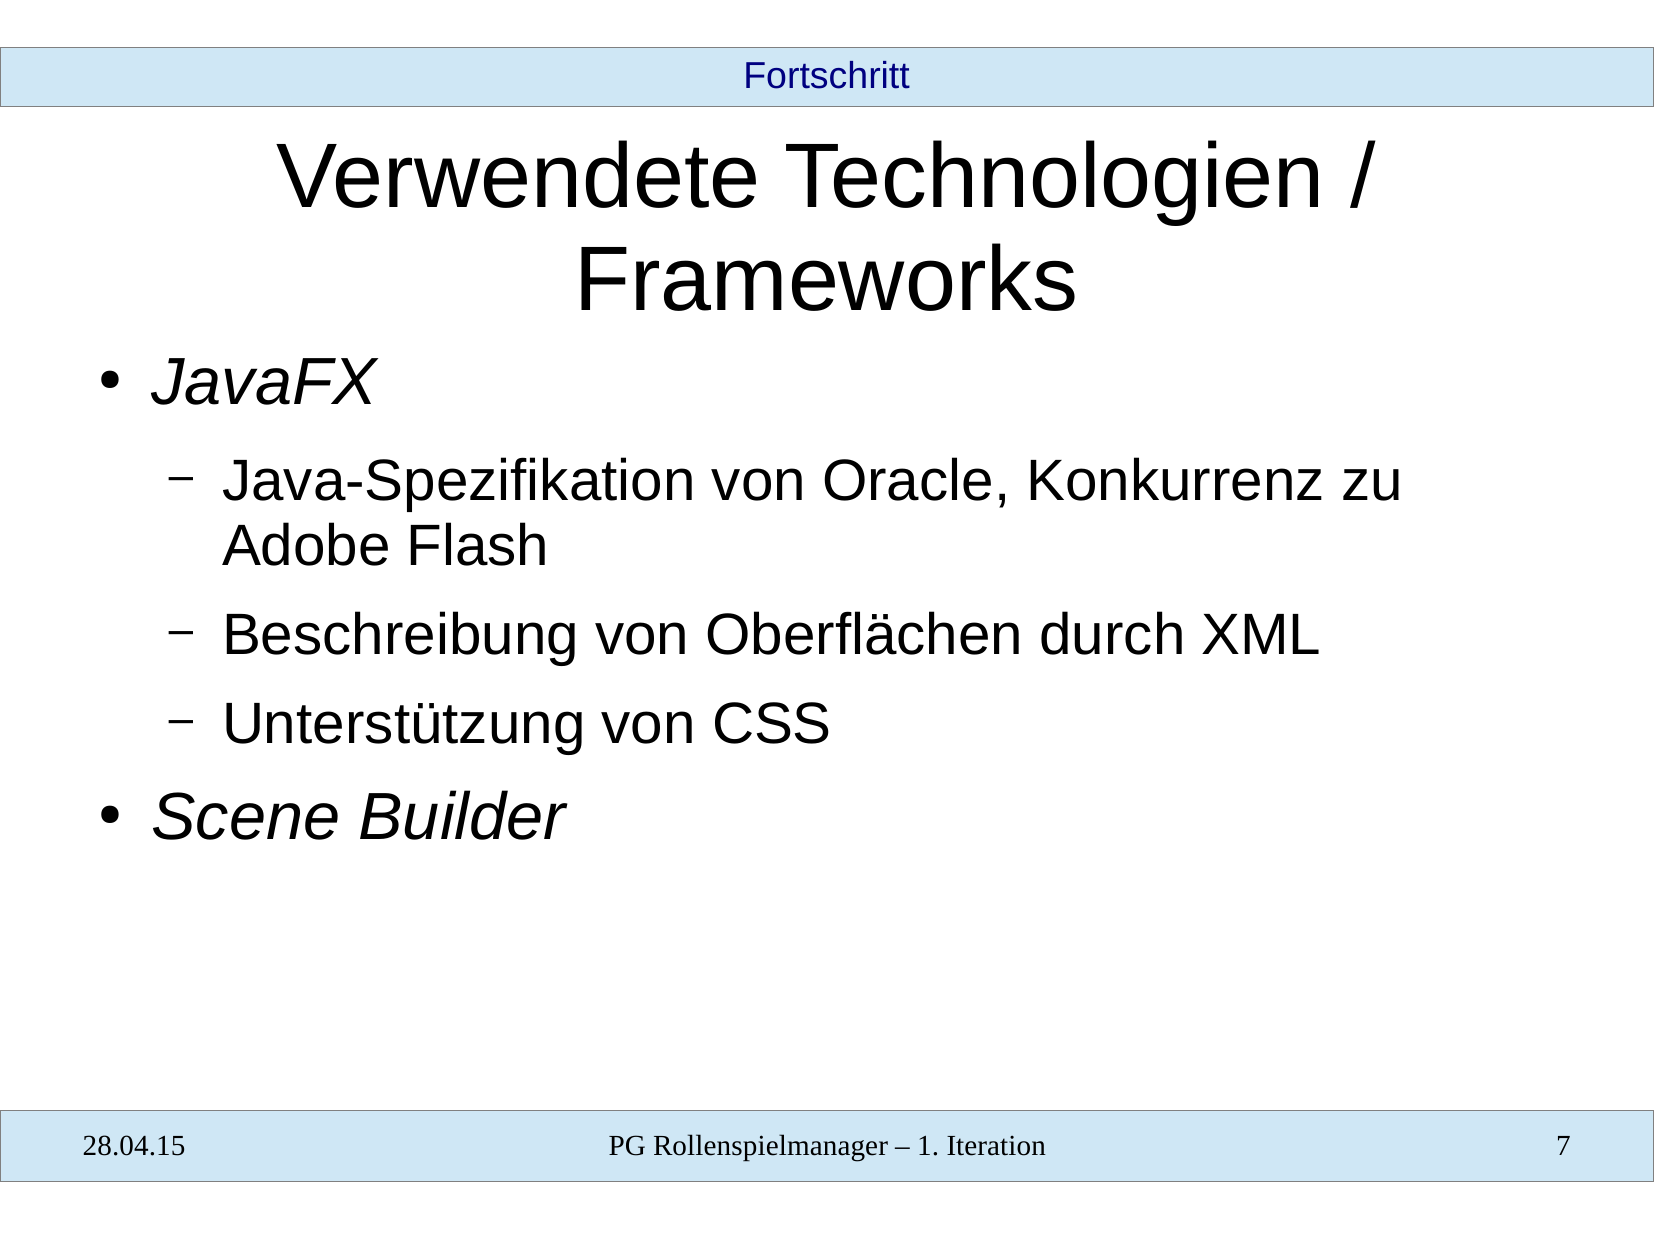

Fortschritt
# Verwendete Technologien / Frameworks
JavaFX
Java-Spezifikation von Oracle, Konkurrenz zu Adobe Flash
Beschreibung von Oberflächen durch XML
Unterstützung von CSS
Scene Builder
28.04.15
PG Rollenspielmanager - 1. Iteration
7